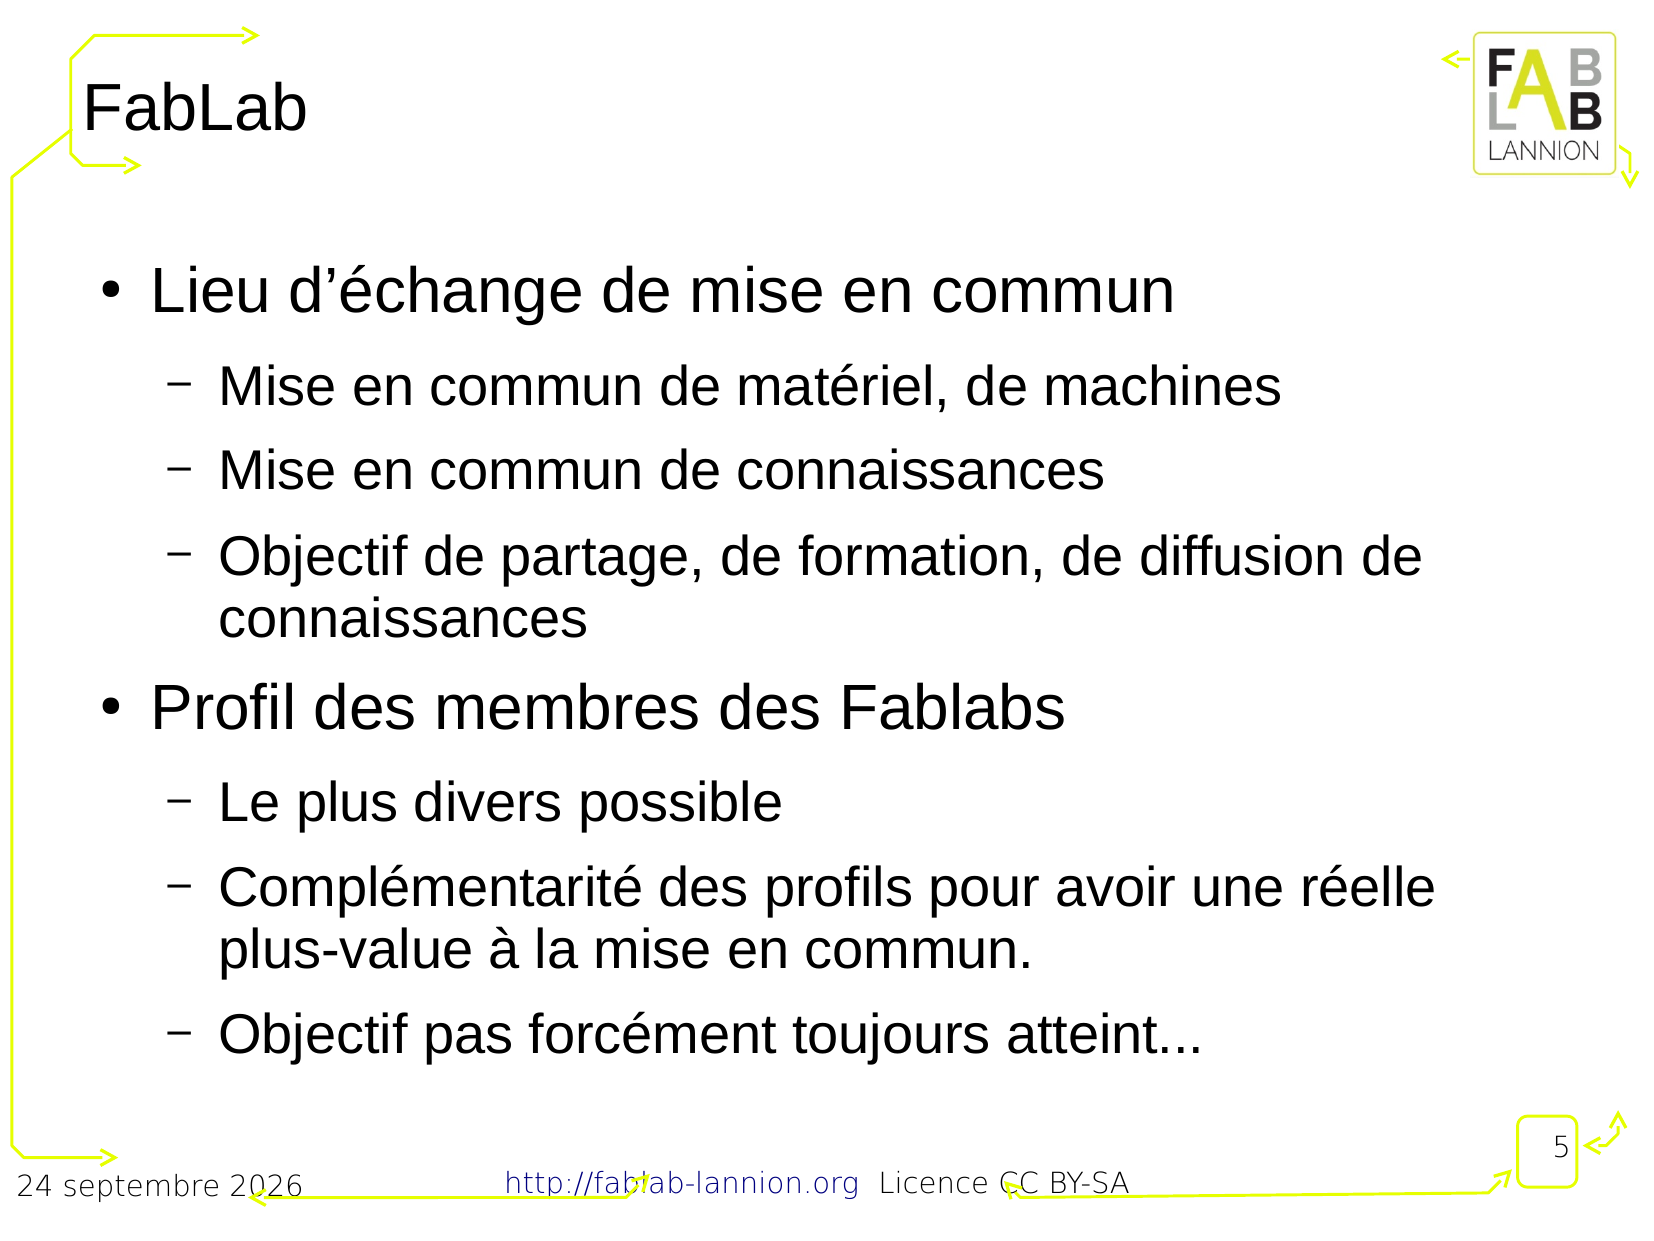

# FabLab
Lieu d’échange de mise en commun
Mise en commun de matériel, de machines
Mise en commun de connaissances
Objectif de partage, de formation, de diffusion de connaissances
Profil des membres des Fablabs
Le plus divers possible
Complémentarité des profils pour avoir une réelle plus-value à la mise en commun.
Objectif pas forcément toujours atteint...
5